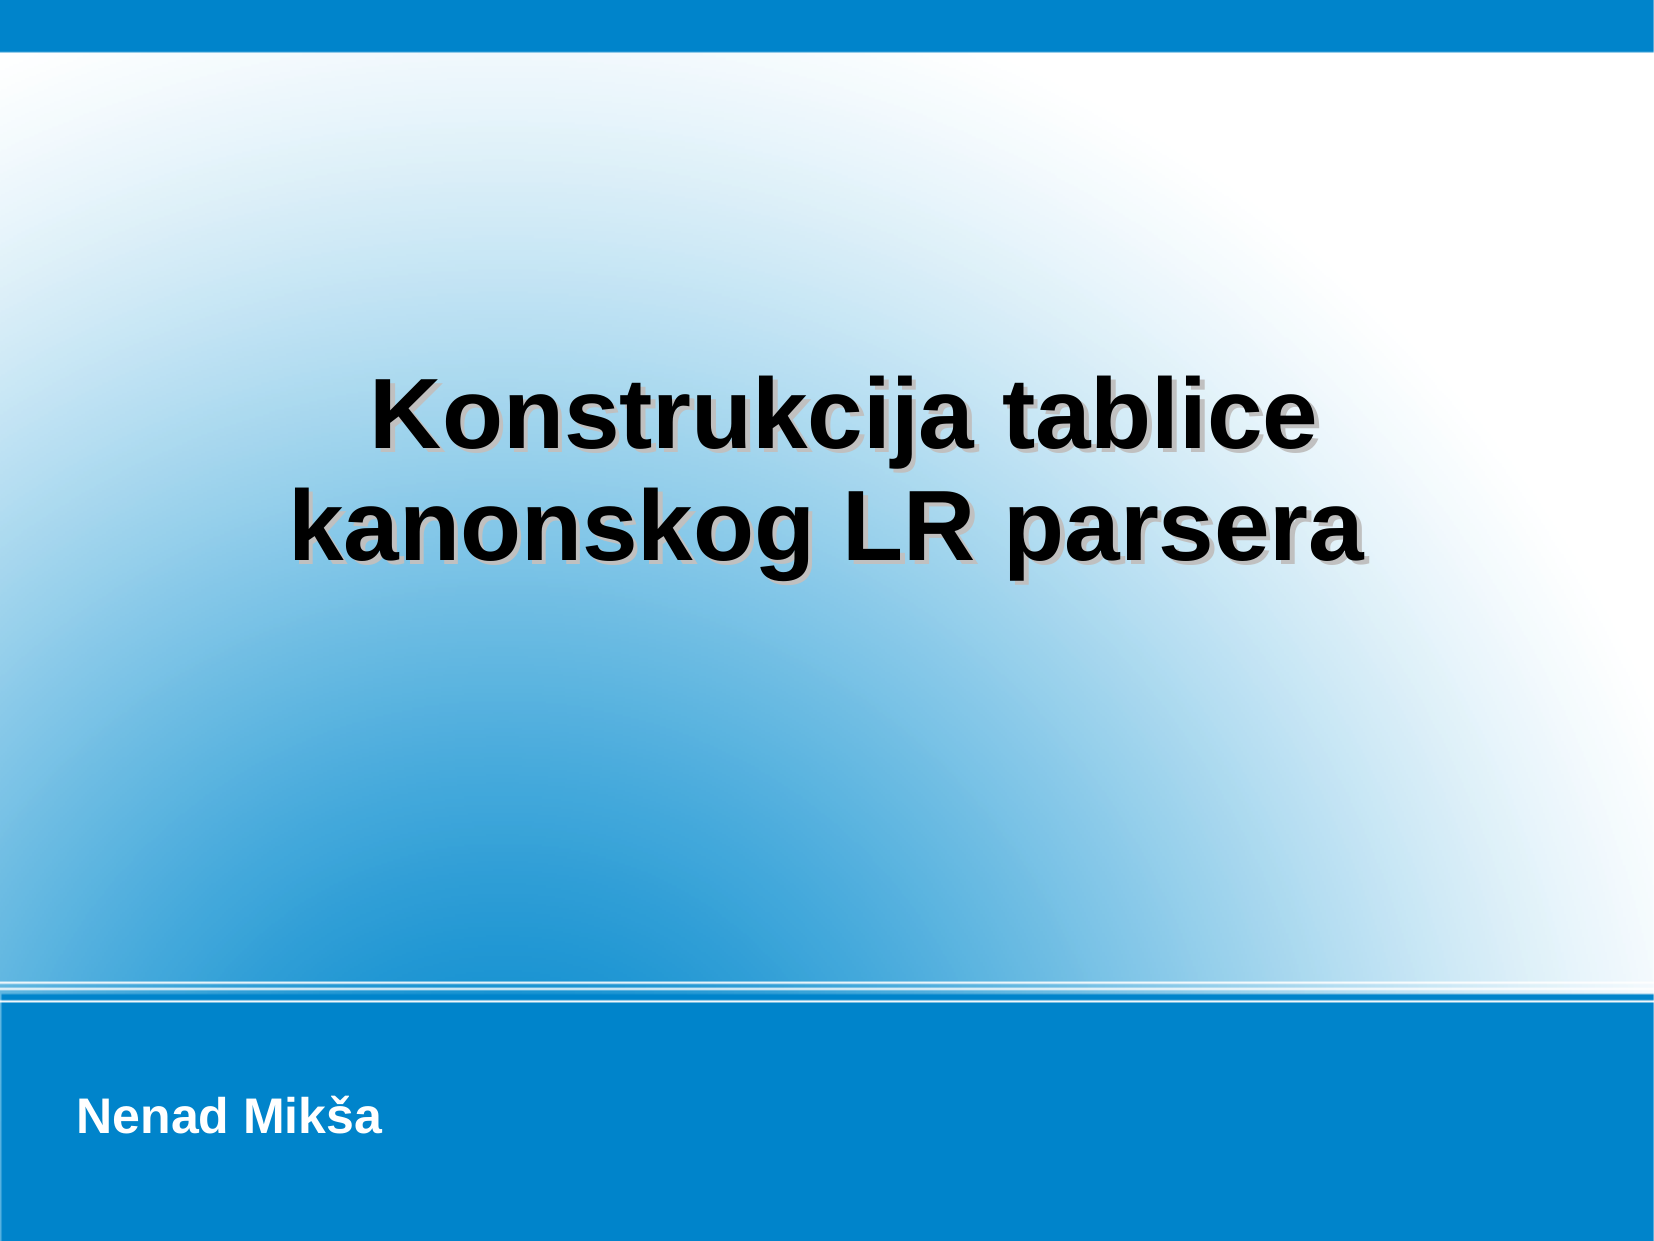

Konstrukcija tablice kanonskog LR parsera
# Nenad Mikša